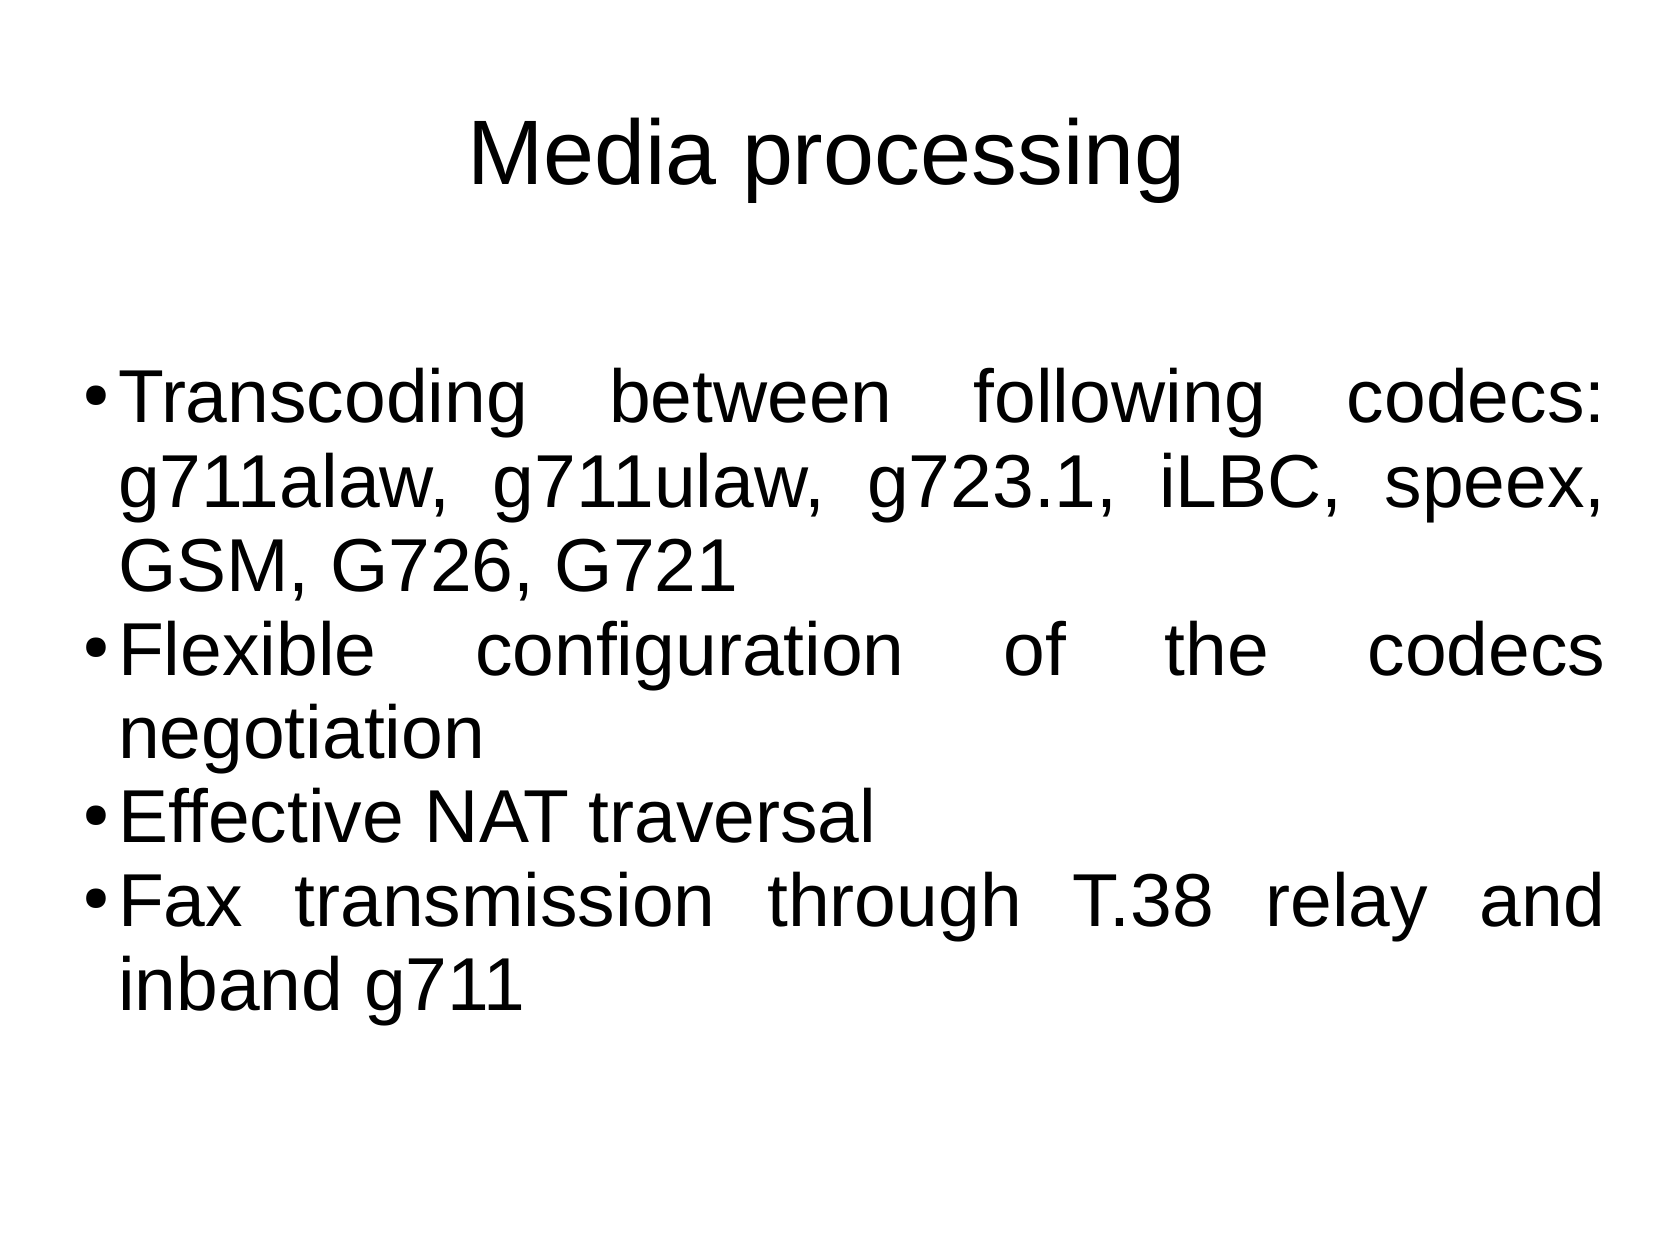

# Media processing
Transcoding between following codecs: g711alaw, g711ulaw, g723.1, iLBC, speex, GSM, G726, G721
Flexible configuration of the codecs negotiation
Effective NAT traversal
Fax transmission through T.38 relay and inband g711